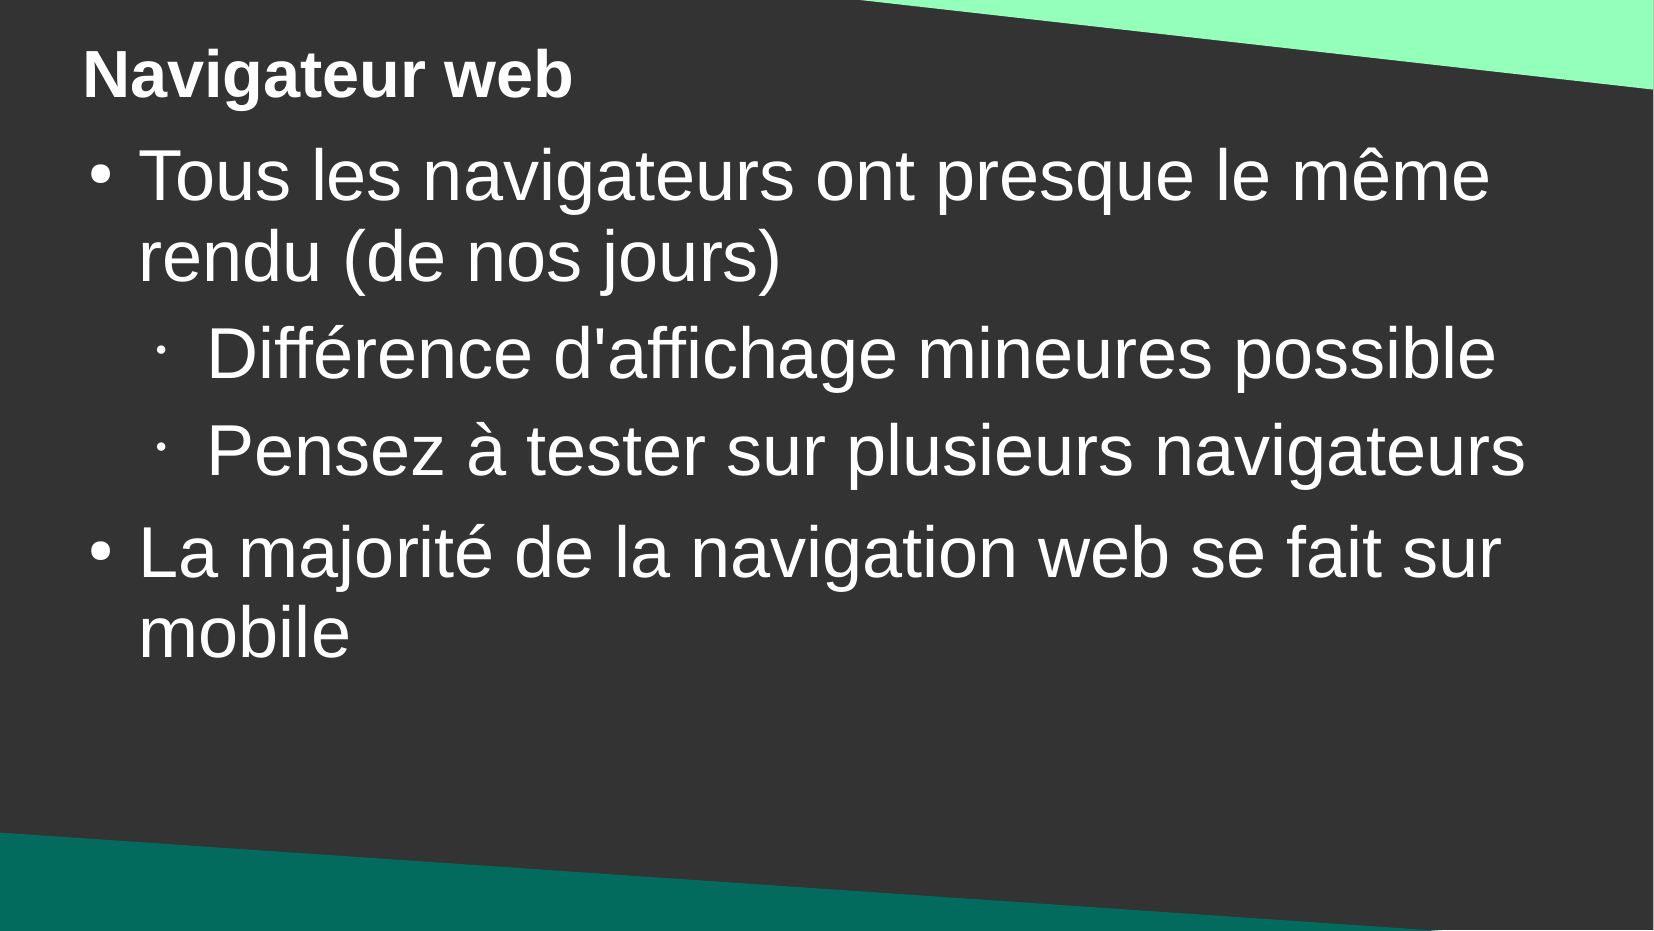

# Navigateur web
Tous les navigateurs ont presque le même rendu (de nos jours)
Différence d'affichage mineures possible
Pensez à tester sur plusieurs navigateurs
La majorité de la navigation web se fait sur mobile